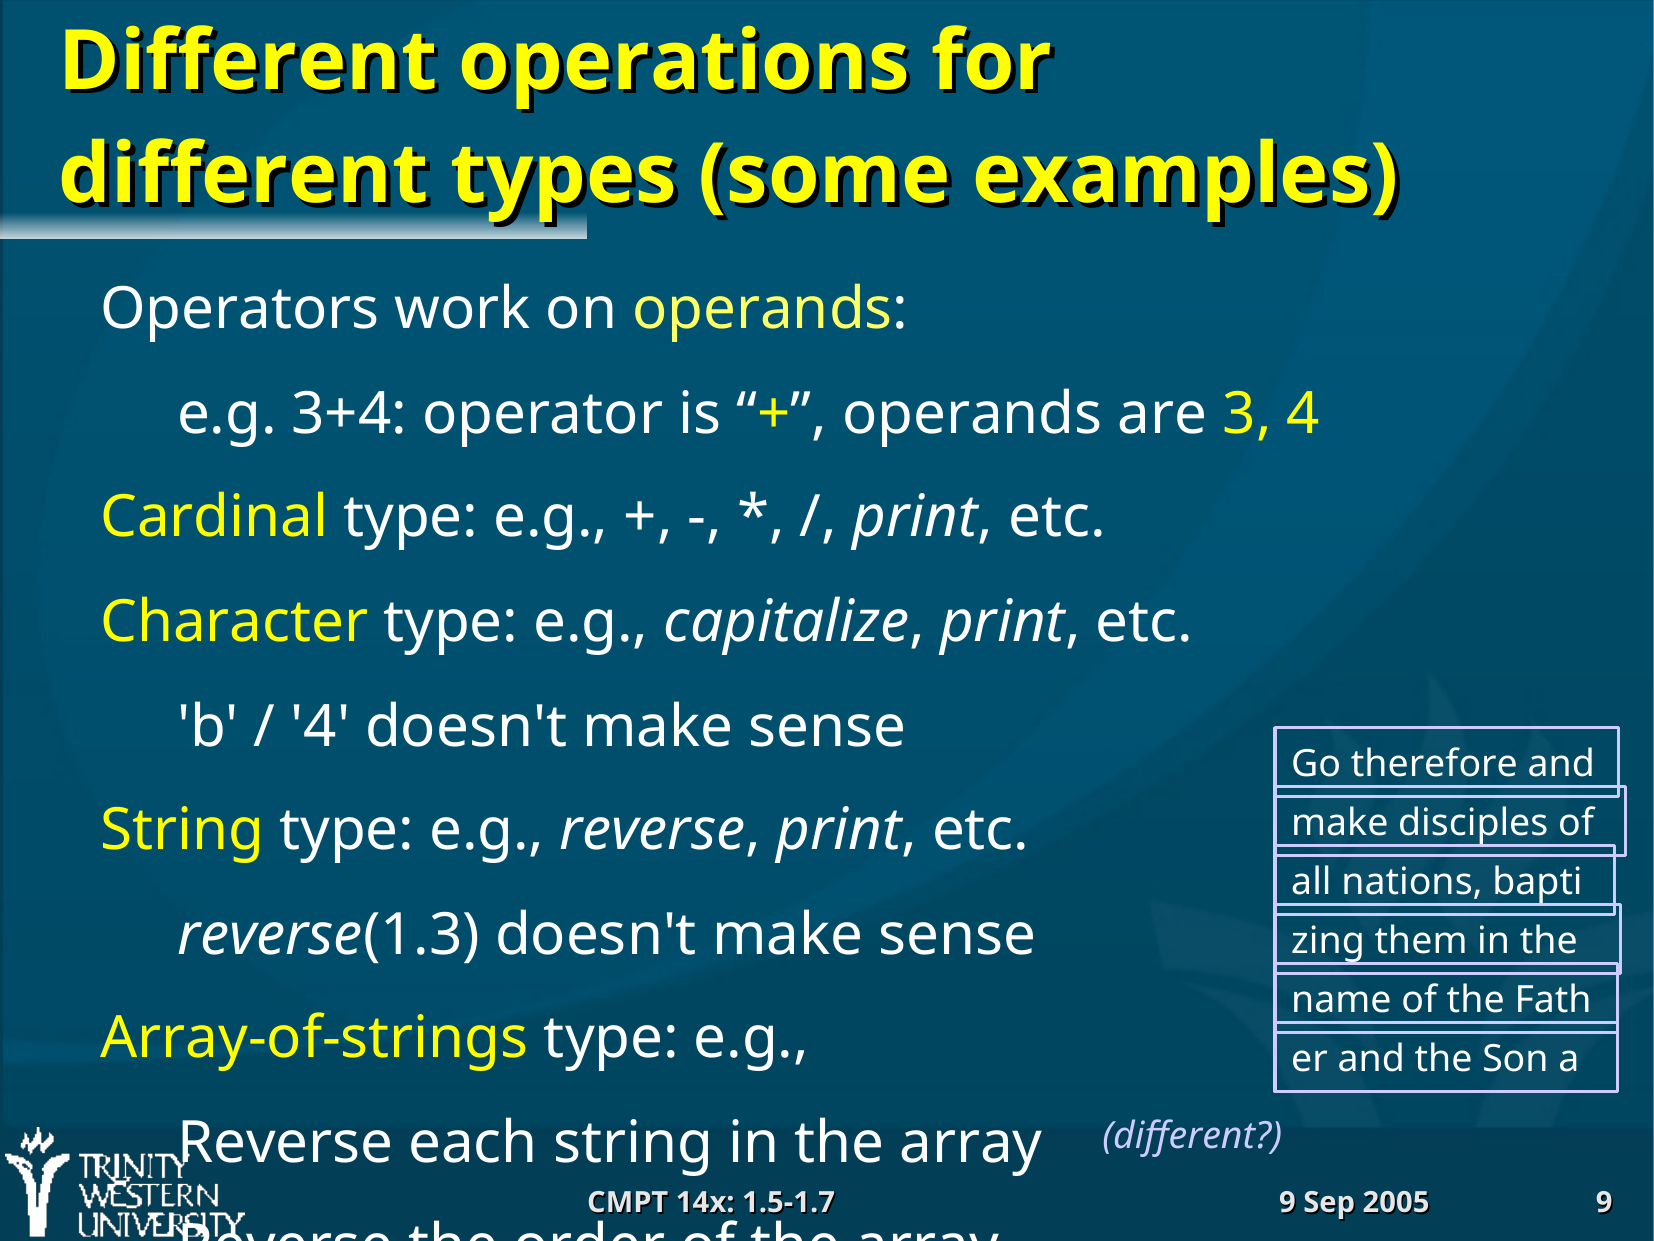

# Different operations for different types (some examples)
Operators work on operands:
e.g. 3+4: operator is “+”, operands are 3, 4
Cardinal type: e.g., +, -, *, /, print, etc.
Character type: e.g., capitalize, print, etc.
'b' / '4' doesn't make sense
String type: e.g., reverse, print, etc.
reverse(1.3) doesn't make sense
Array-of-strings type: e.g.,
Reverse each string in the array
Reverse the order of the array
Go therefore and
make disciples of
all nations, bapti
zing them in the
name of the Fath
er and the Son a
(different?)
CMPT 14x: 1.5-1.7
9 Sep 2005
9